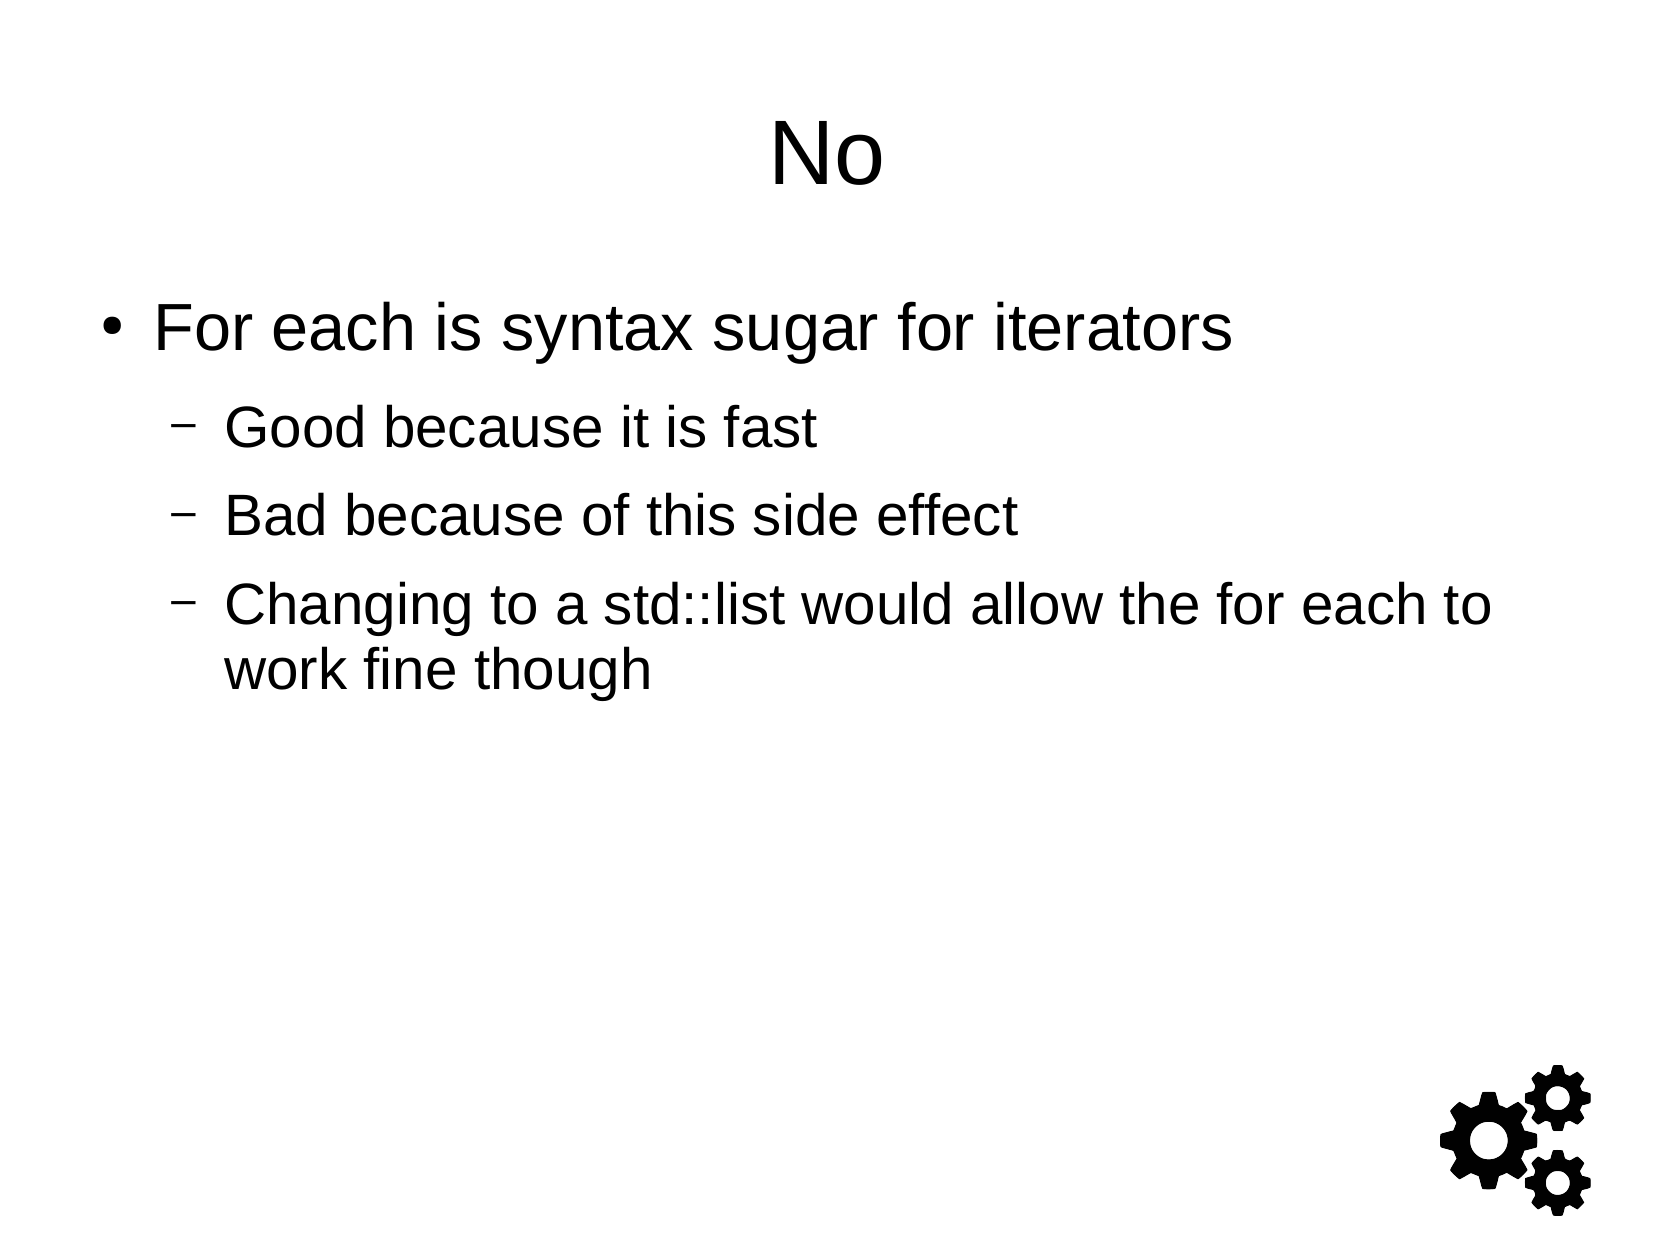

# No
For each is syntax sugar for iterators
Good because it is fast
Bad because of this side effect
Changing to a std::list would allow the for each to work fine though